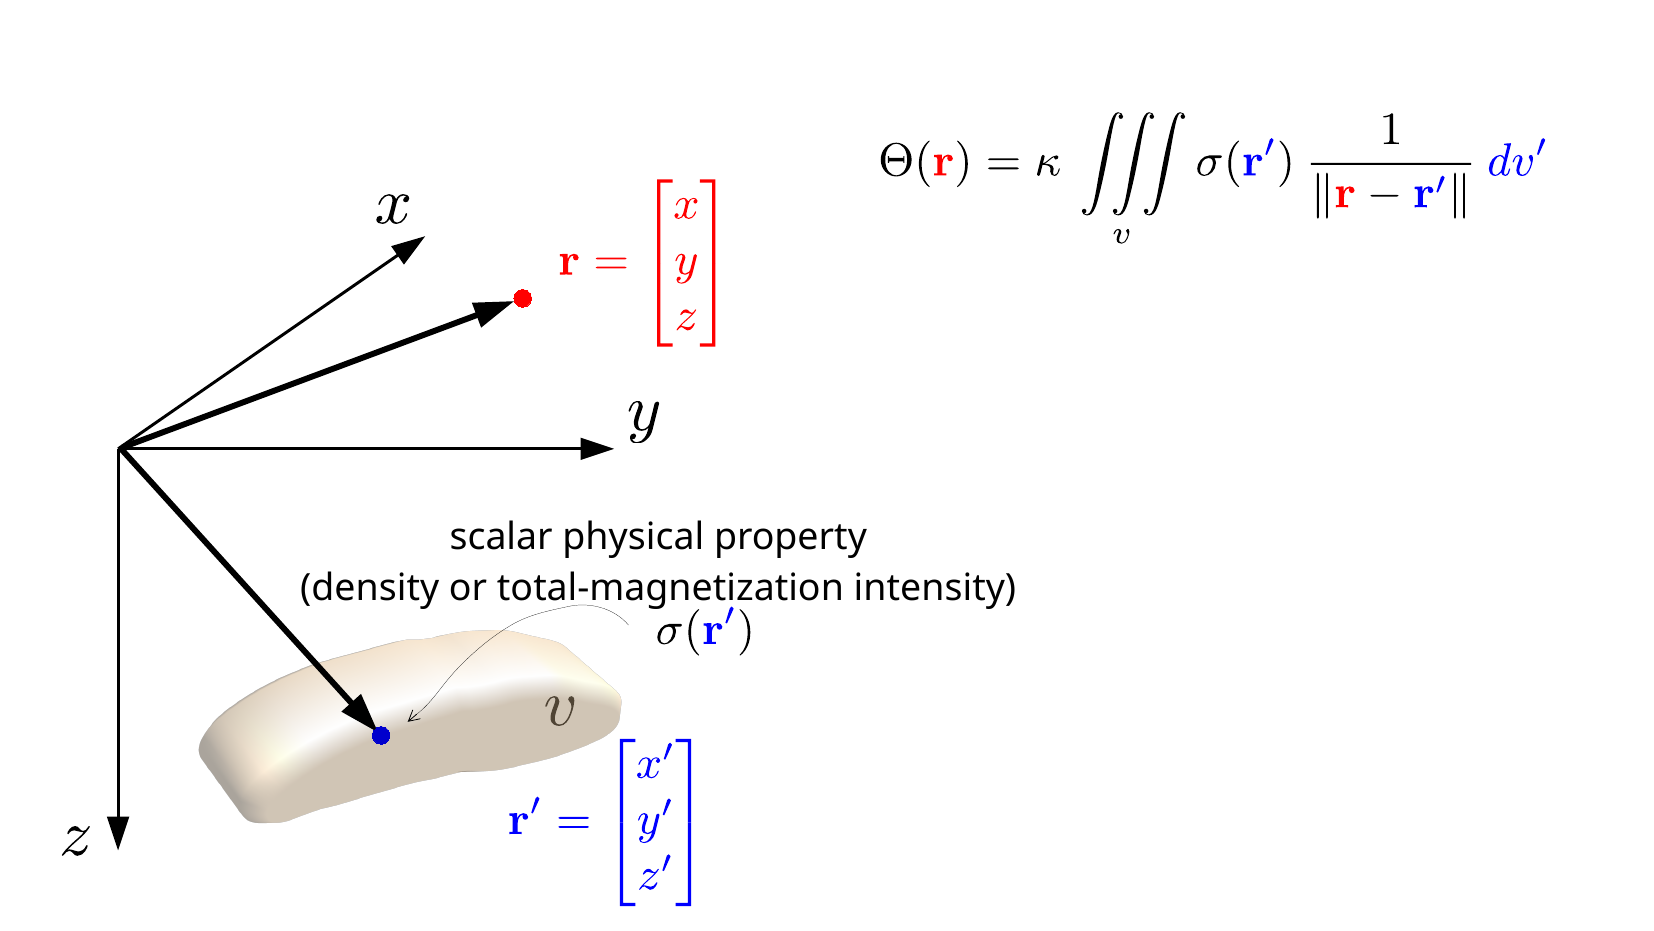

scalar physical property
(density or total-magnetization intensity)